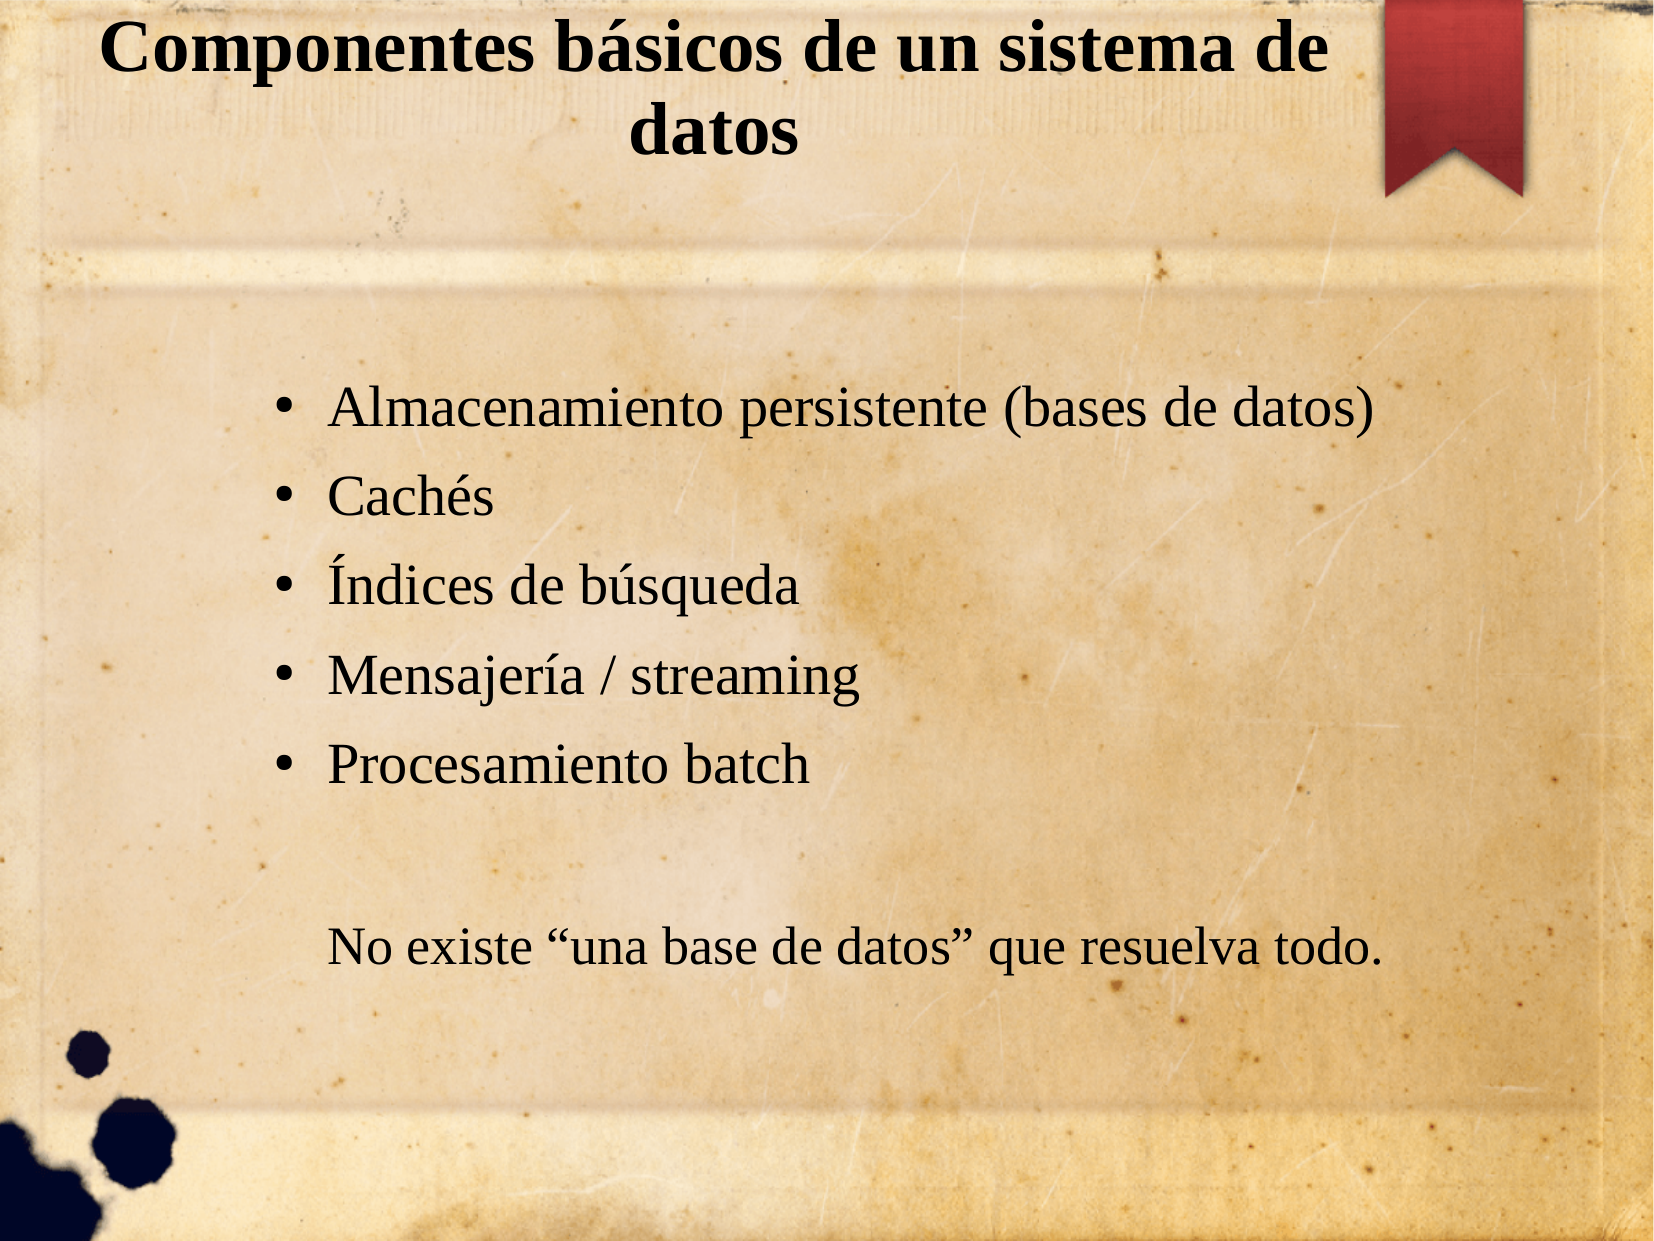

# Componentes básicos de un sistema de datos
Almacenamiento persistente (bases de datos)
Cachés
Índices de búsqueda
Mensajería / streaming
Procesamiento batch
No existe “una base de datos” que resuelva todo.